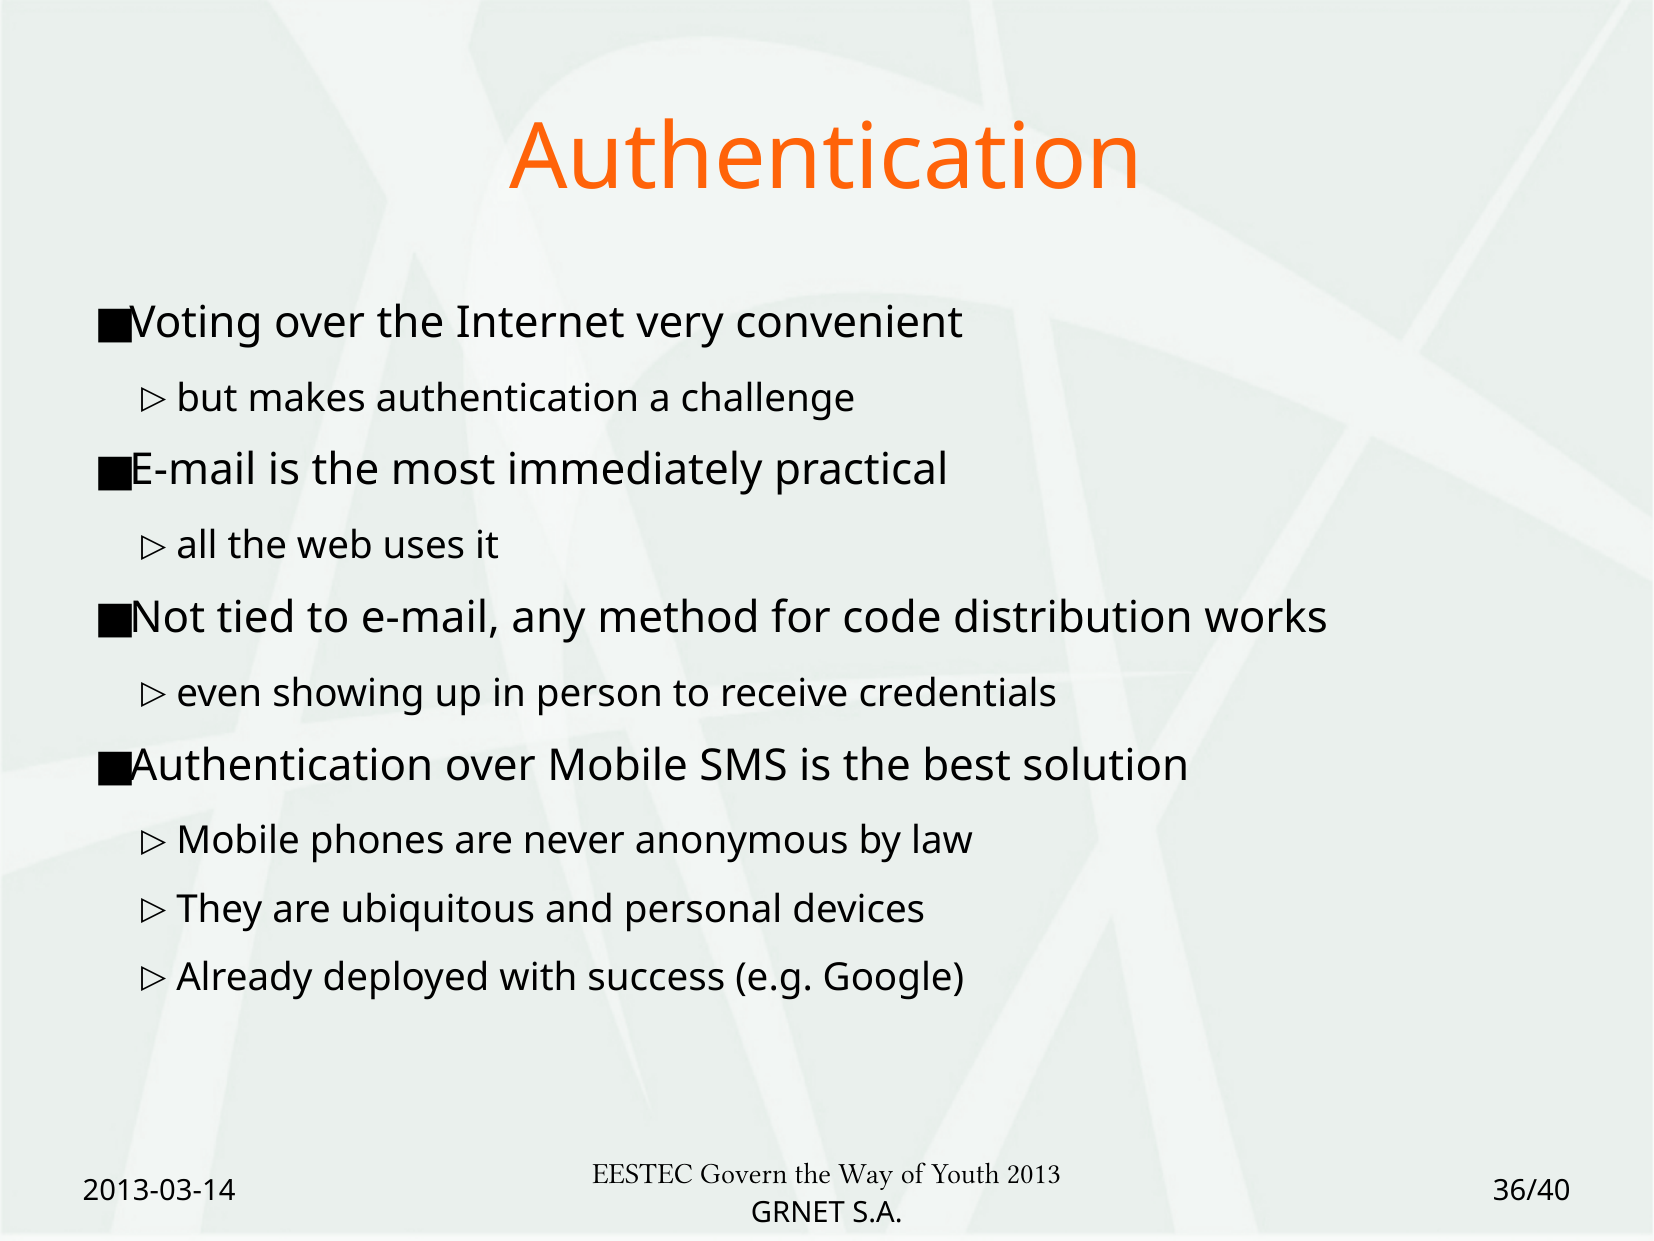

# Authentication
Voting over the Internet very convenient
but makes authentication a challenge
E-mail is the most immediately practical
all the web uses it
Not tied to e-mail, any method for code distribution works
even showing up in person to receive credentials
Authentication over Mobile SMS is the best solution
Mobile phones are never anonymous by law
They are ubiquitous and personal devices
Already deployed with success (e.g. Google)
GRNET S.A.
2013-03-14
36